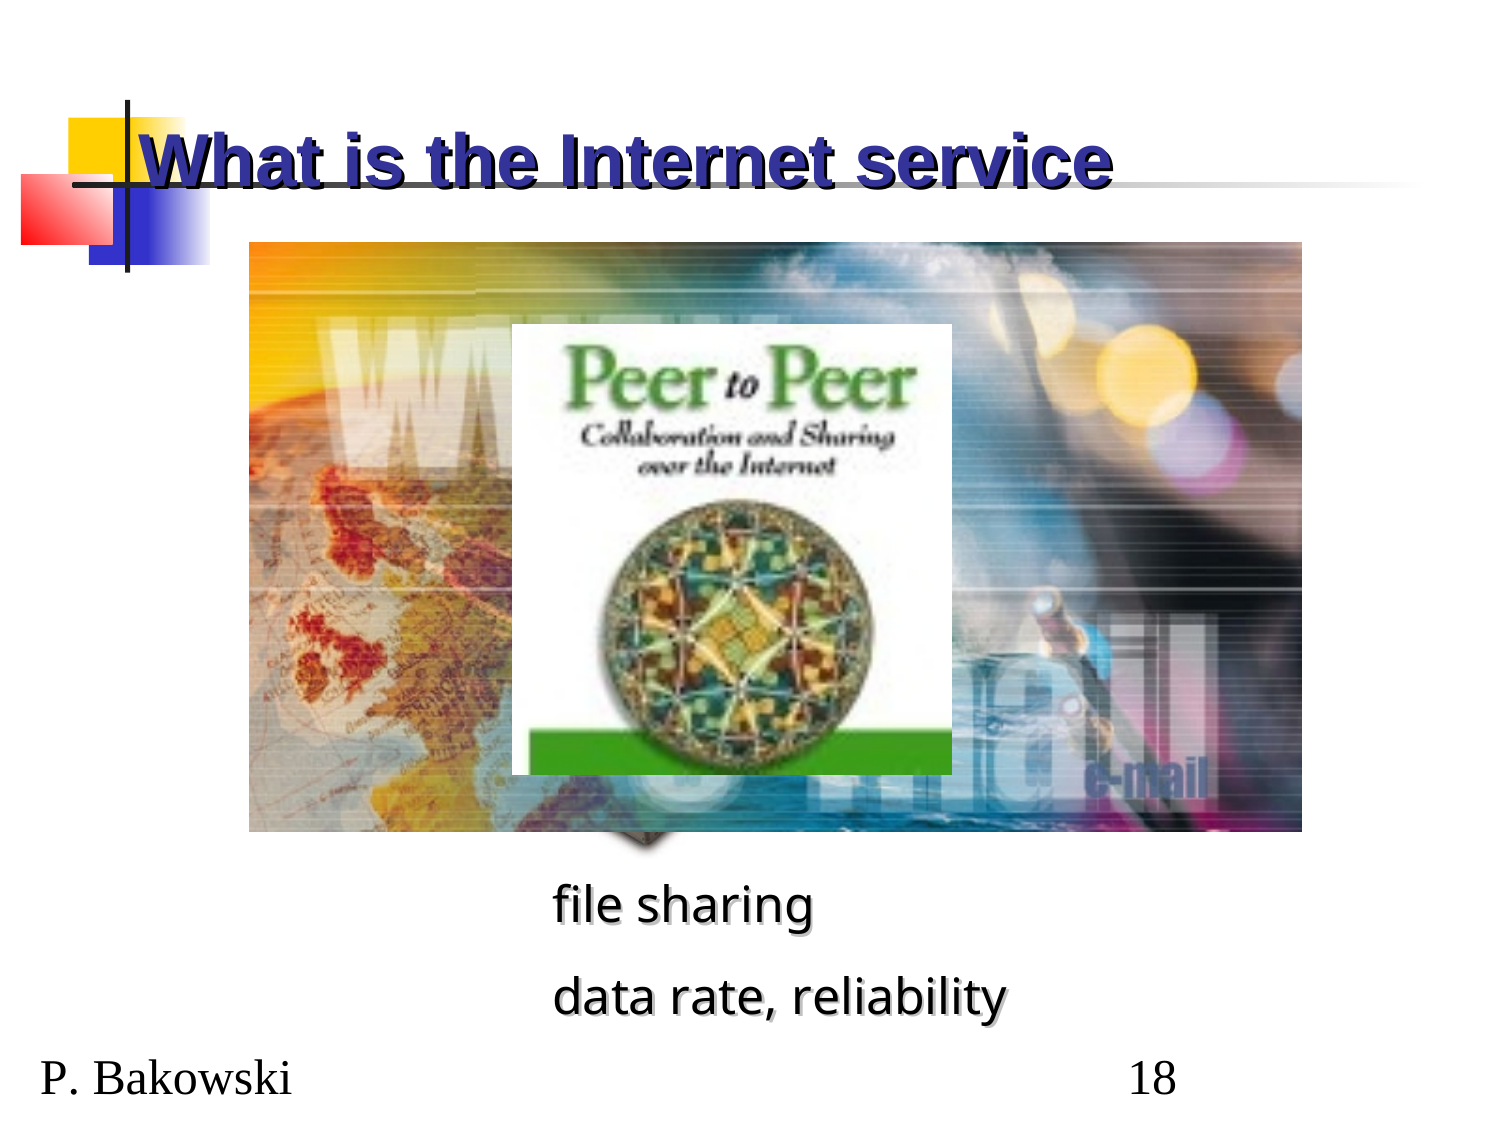

# What is the Internet service
file sharing
data rate, reliability
P.Bakowski
18